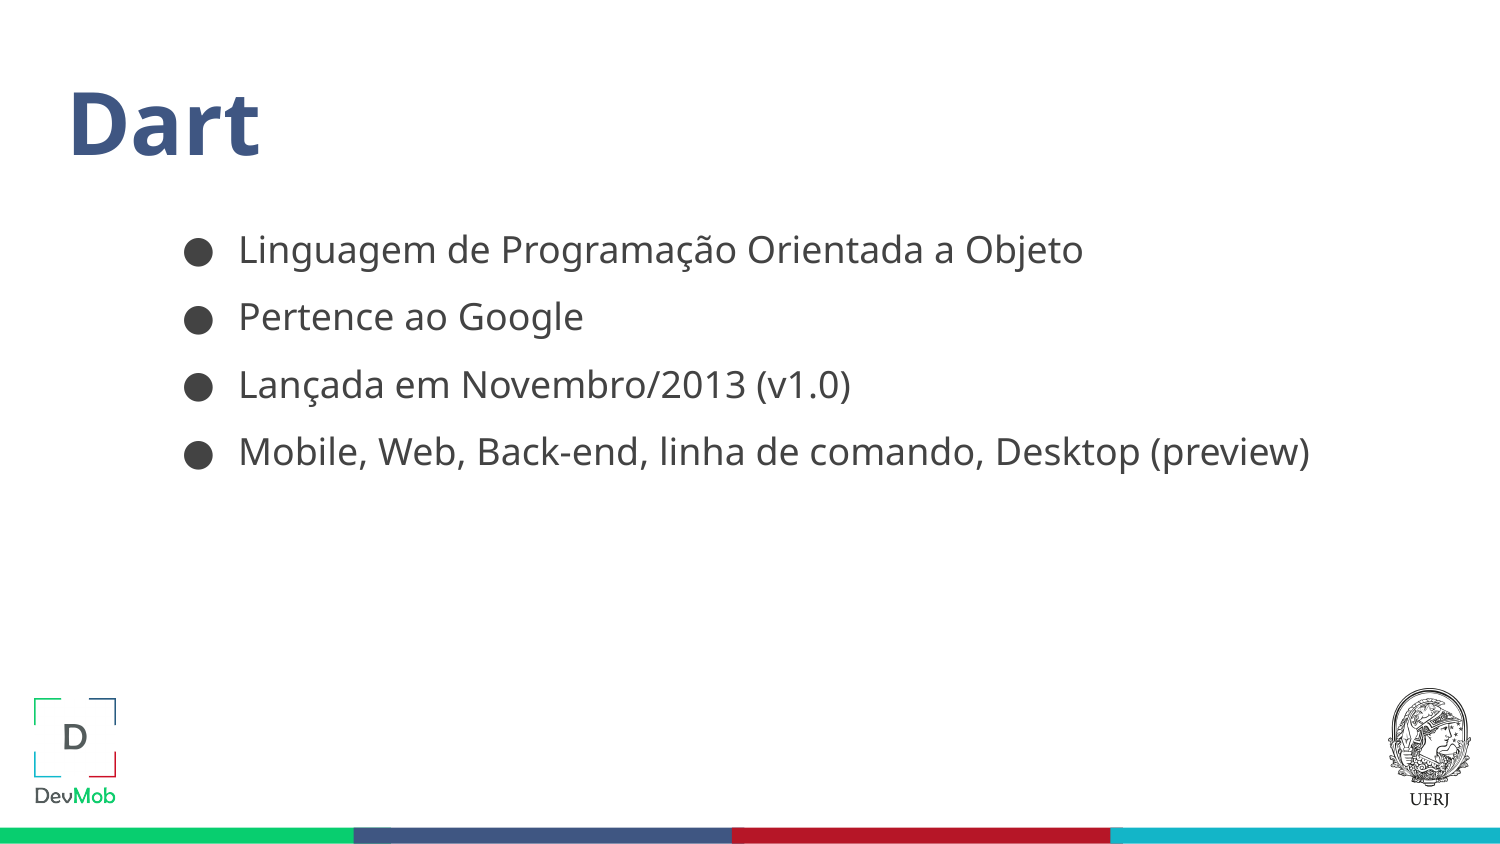

# Dart
Linguagem de Programação Orientada a Objeto
Pertence ao Google
Lançada em Novembro/2013 (v1.0)
Mobile, Web, Back-end, linha de comando, Desktop (preview)